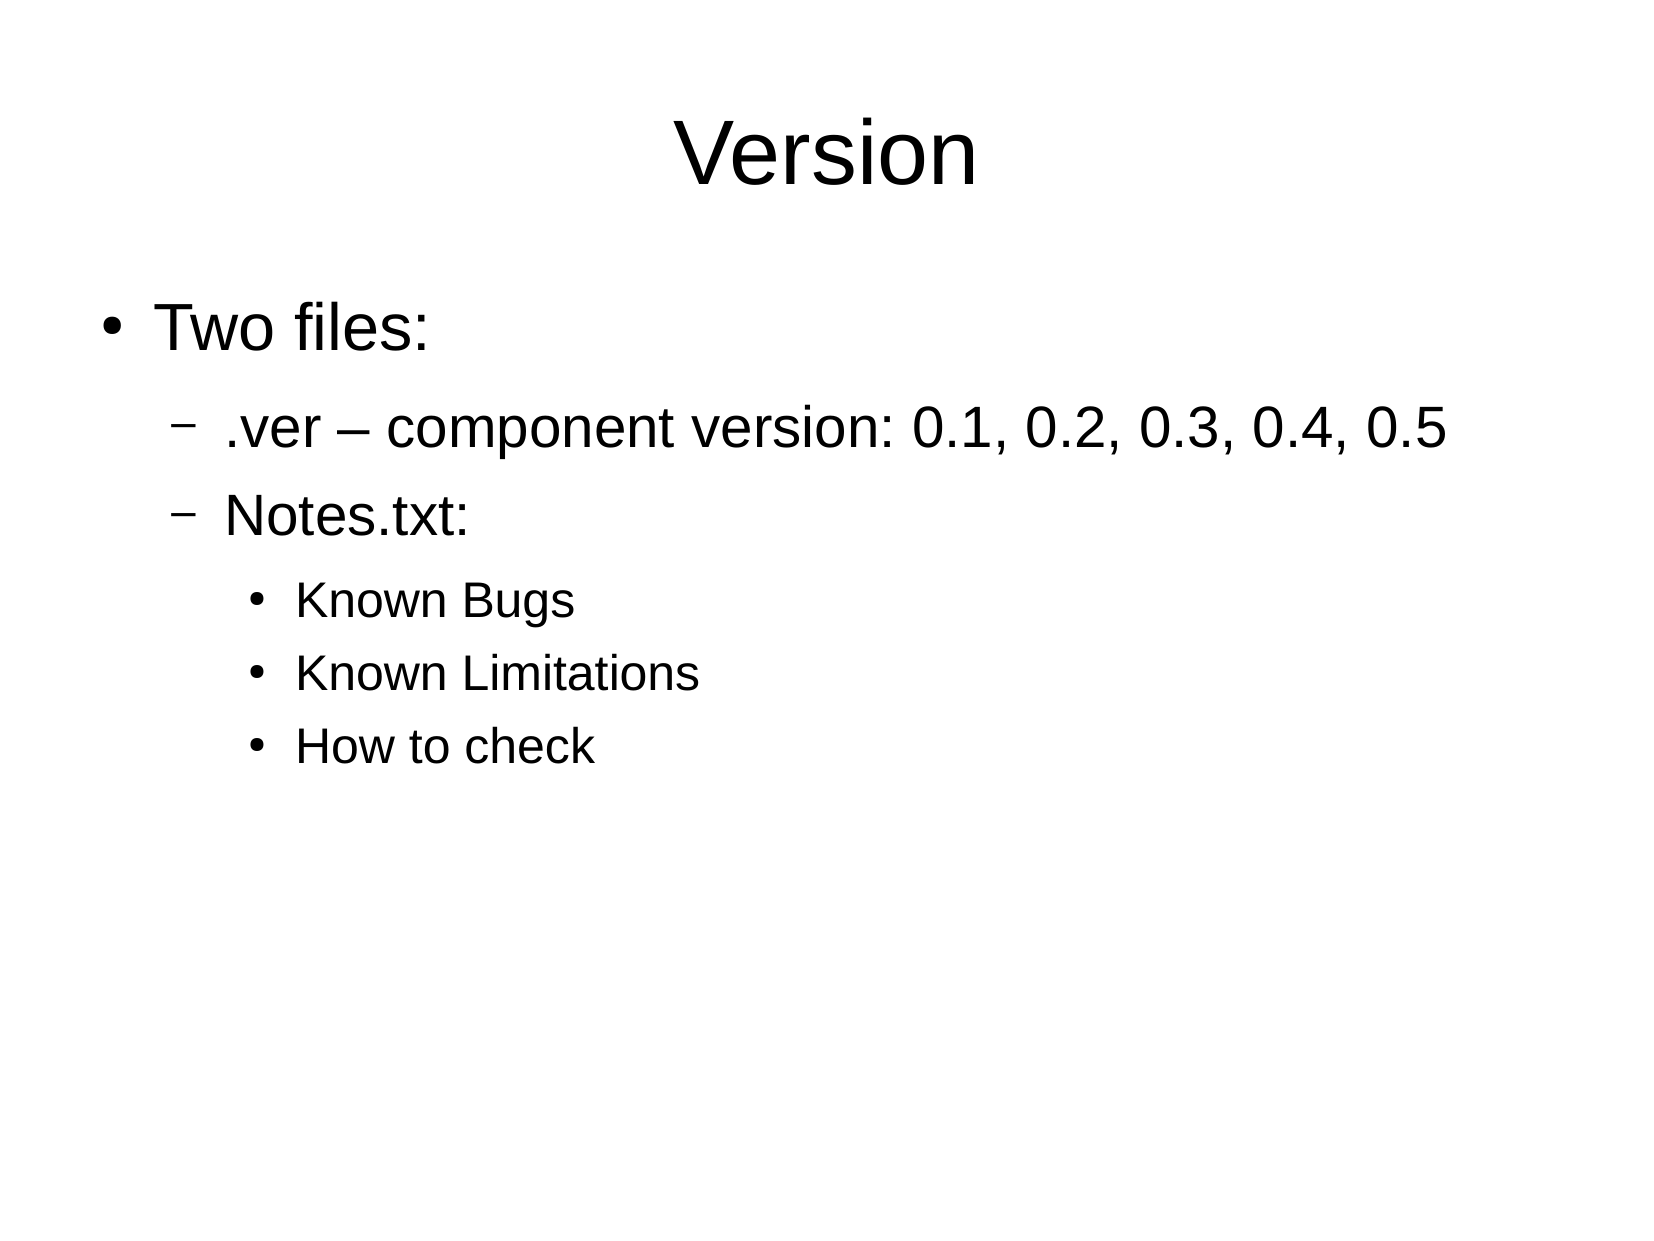

# Version
Two files:
.ver – component version: 0.1, 0.2, 0.3, 0.4, 0.5
Notes.txt:
Known Bugs
Known Limitations
How to check